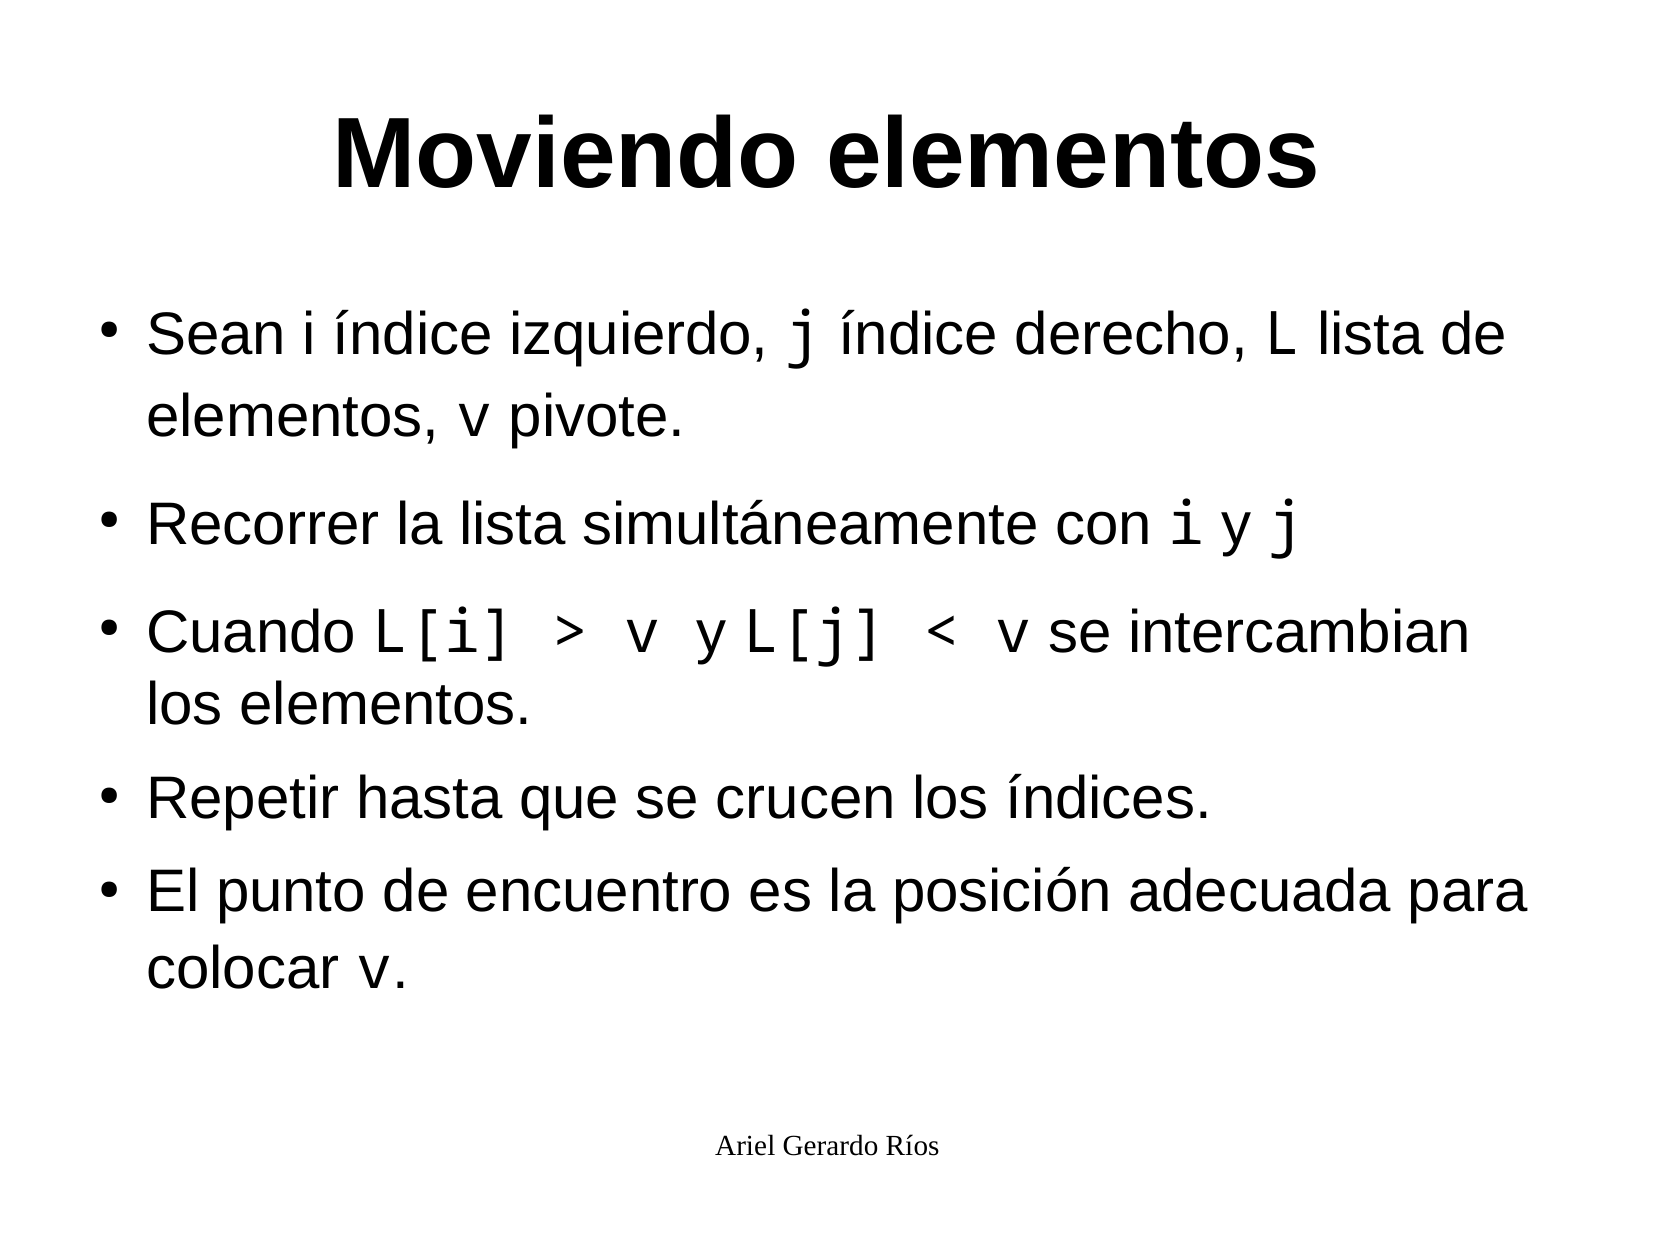

# Moviendo elementos
Sean i índice izquierdo, j índice derecho, L lista de elementos, v pivote.
Recorrer la lista simultáneamente con i y j
Cuando L[i] > v y L[j] < v se intercambian los elementos.
Repetir hasta que se crucen los índices.
El punto de encuentro es la posición adecuada para colocar v.
Ariel Gerardo Ríos